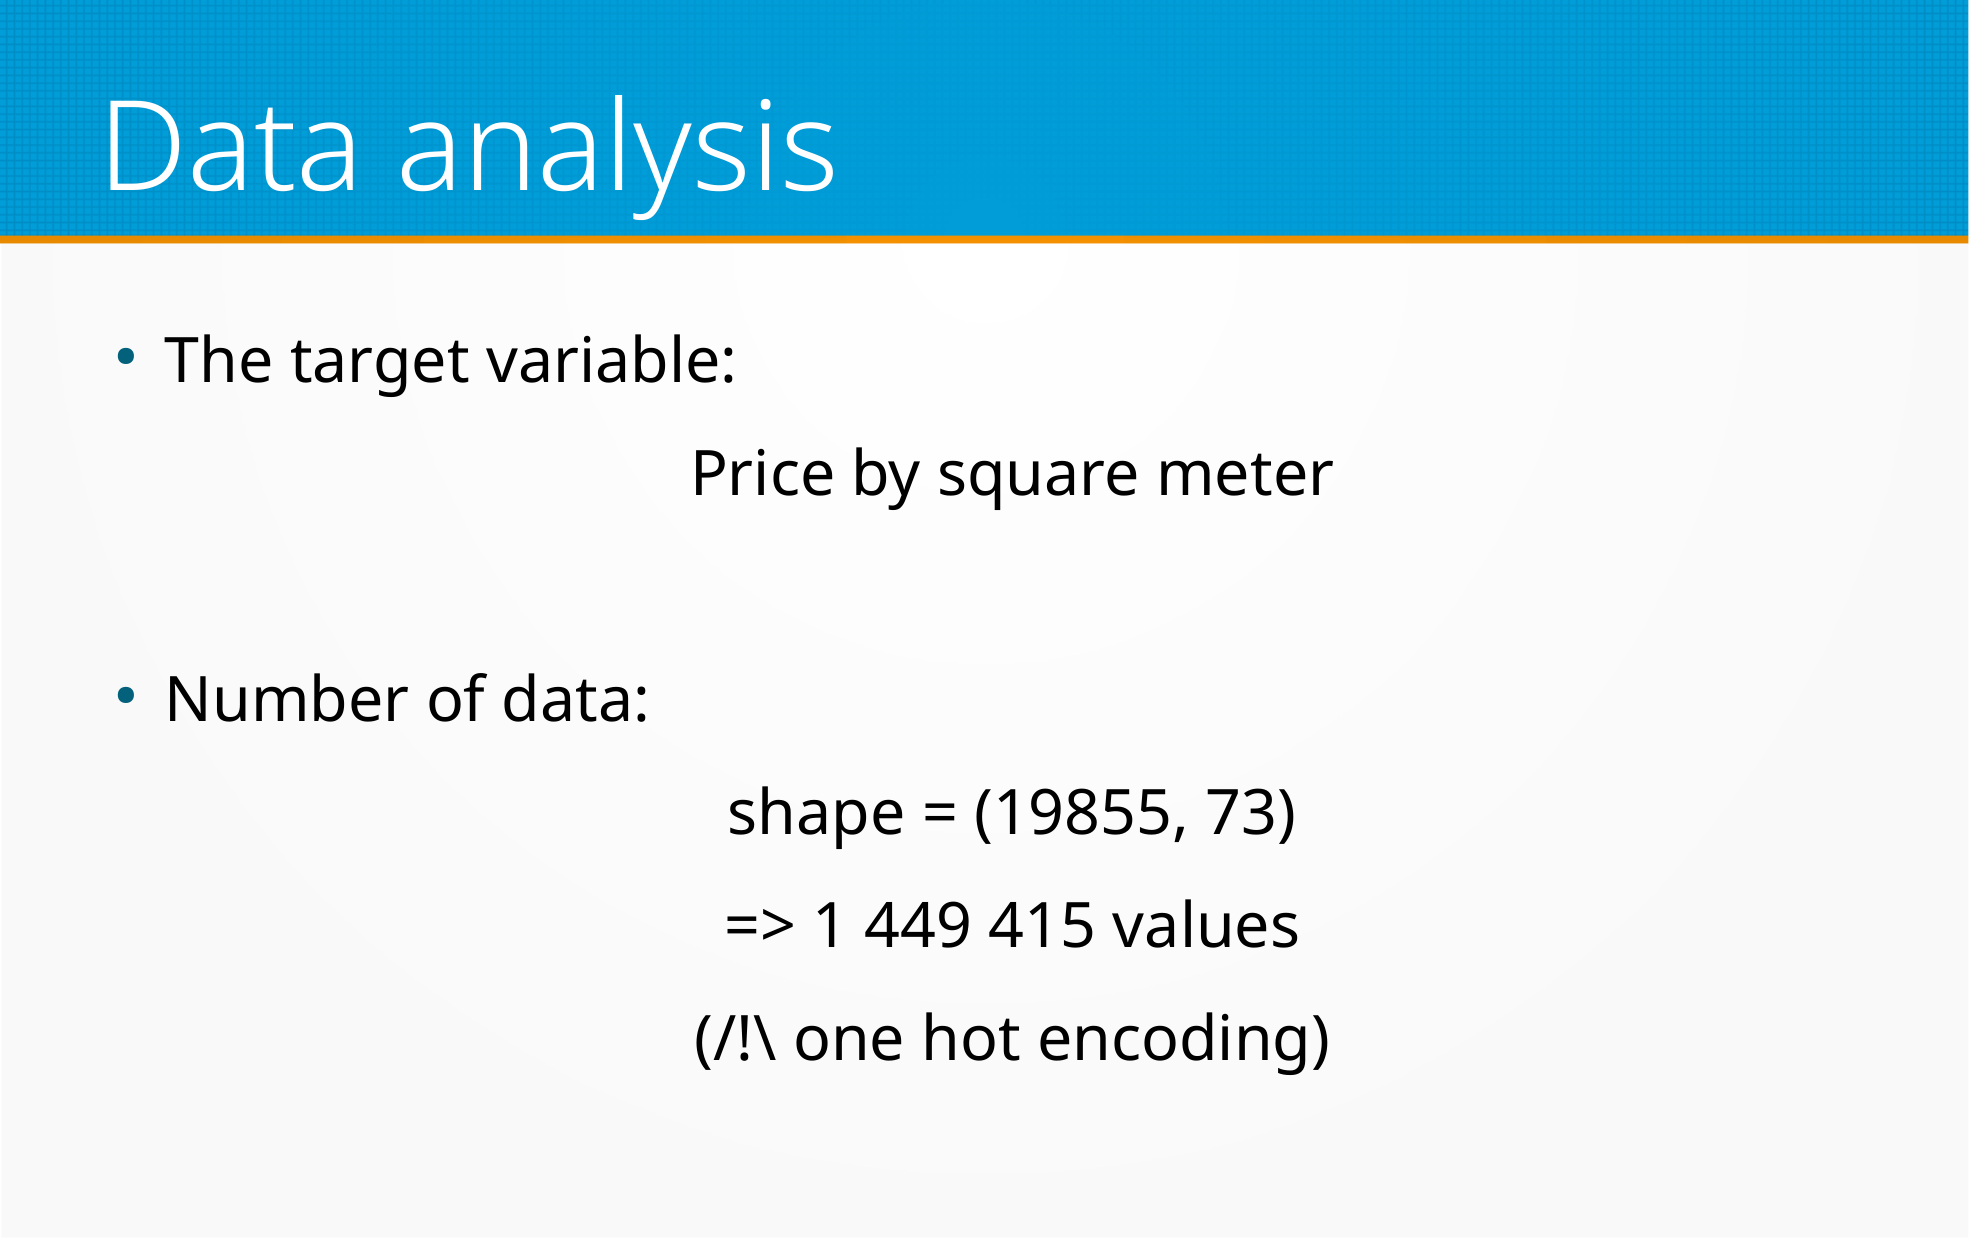

# Data analysis
The target variable:
Price by square meter
Number of data:
shape = (19855, 73)
=> 1 449 415 values
(/!\ one hot encoding)